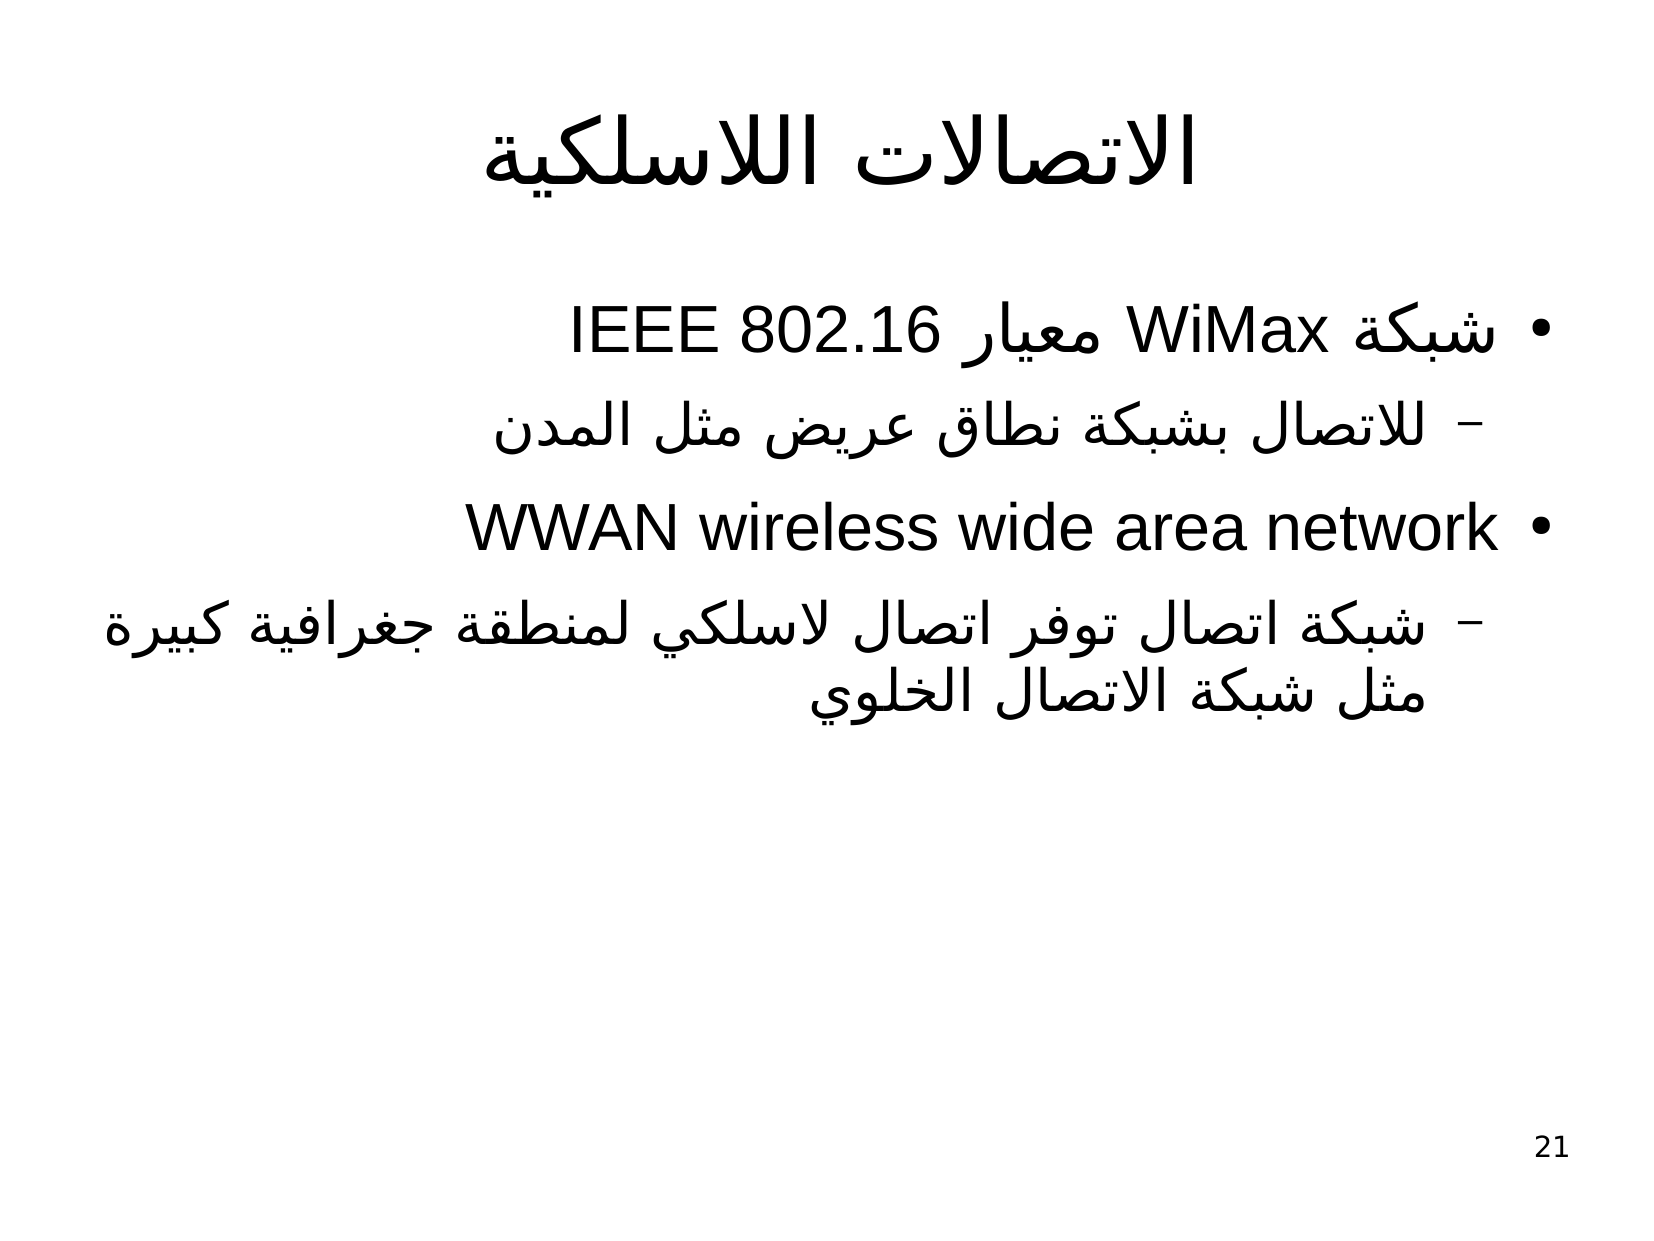

# الاتصالات اللاسلكية
شبكة WiMax معيار IEEE 802.16
للاتصال بشبكة نطاق عريض مثل المدن
WWAN wireless wide area network
شبكة اتصال توفر اتصال لاسلكي لمنطقة جغرافية كبيرة مثل شبكة الاتصال الخلوي
21